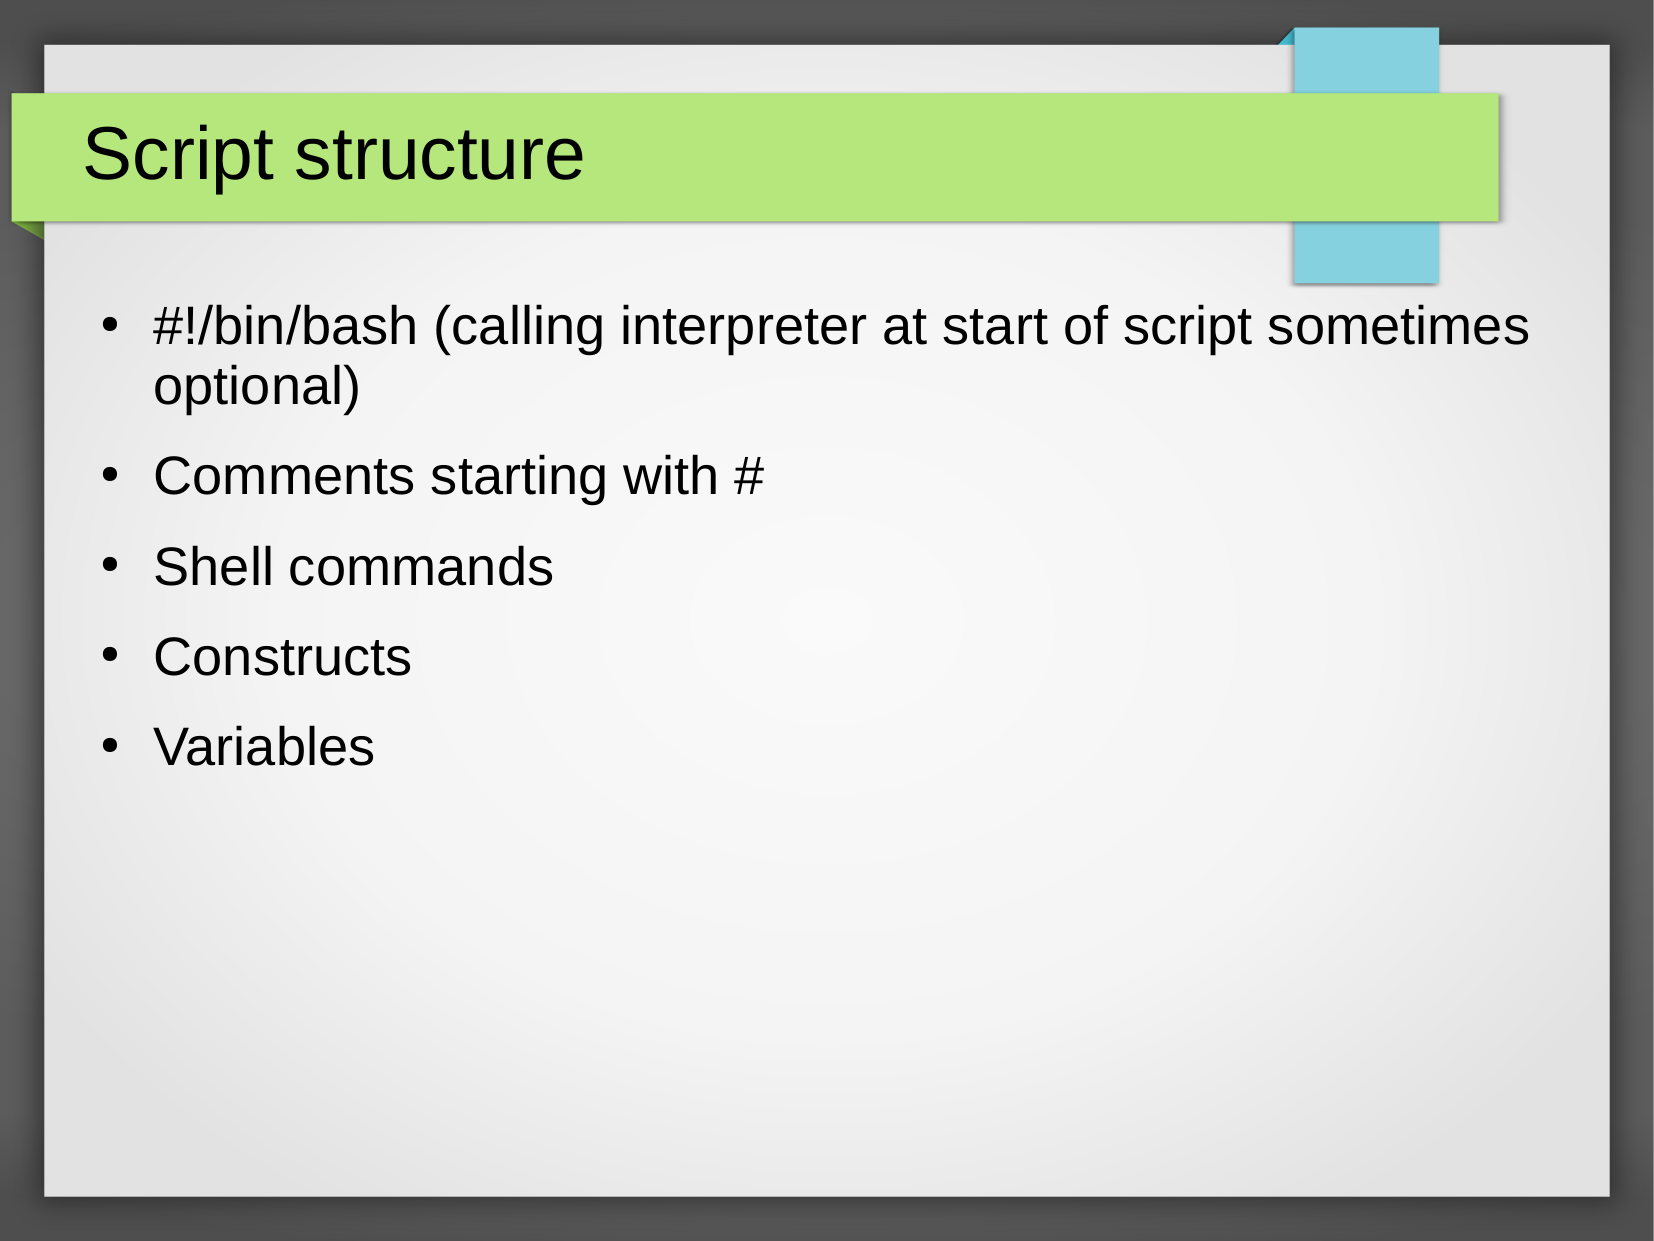

# Script structure
#!/bin/bash (calling interpreter at start of script sometimes optional)
Comments starting with #
Shell commands
Constructs
Variables